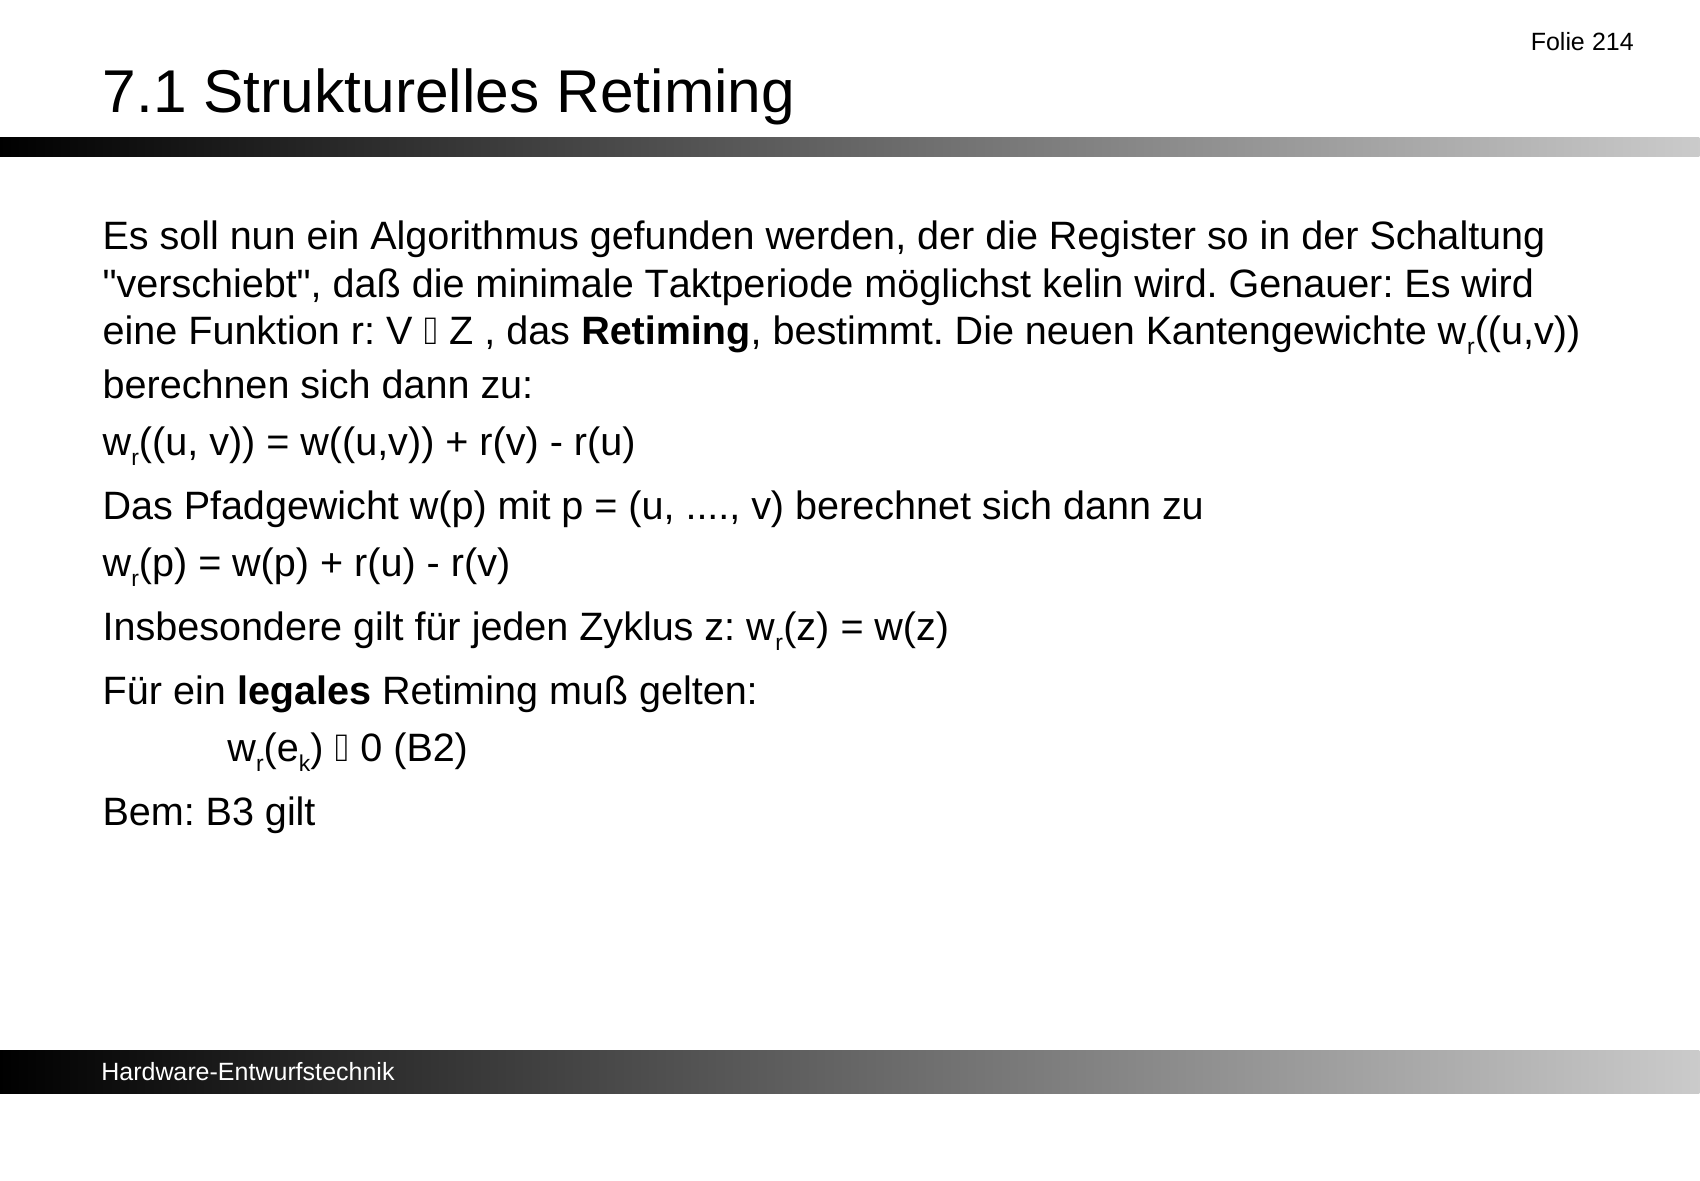

# 7.1 Strukturelles Retiming
Es soll nun ein Algorithmus gefunden werden, der die Register so in der Schaltung "verschiebt", daß die minimale Taktperiode möglichst kelin wird. Genauer: Es wird eine Funktion r: V  Z , das Retiming, bestimmt. Die neuen Kantengewichte wr((u,v)) berechnen sich dann zu:
wr((u, v)) = w((u,v)) + r(v) - r(u)
Das Pfadgewicht w(p) mit p = (u, ...., v) berechnet sich dann zu
wr(p) = w(p) + r(u) - r(v)
Insbesondere gilt für jeden Zyklus z: wr(z) = w(z)
Für ein legales Retiming muß gelten:
	wr(ek)  0 (B2)
Bem: B3 gilt